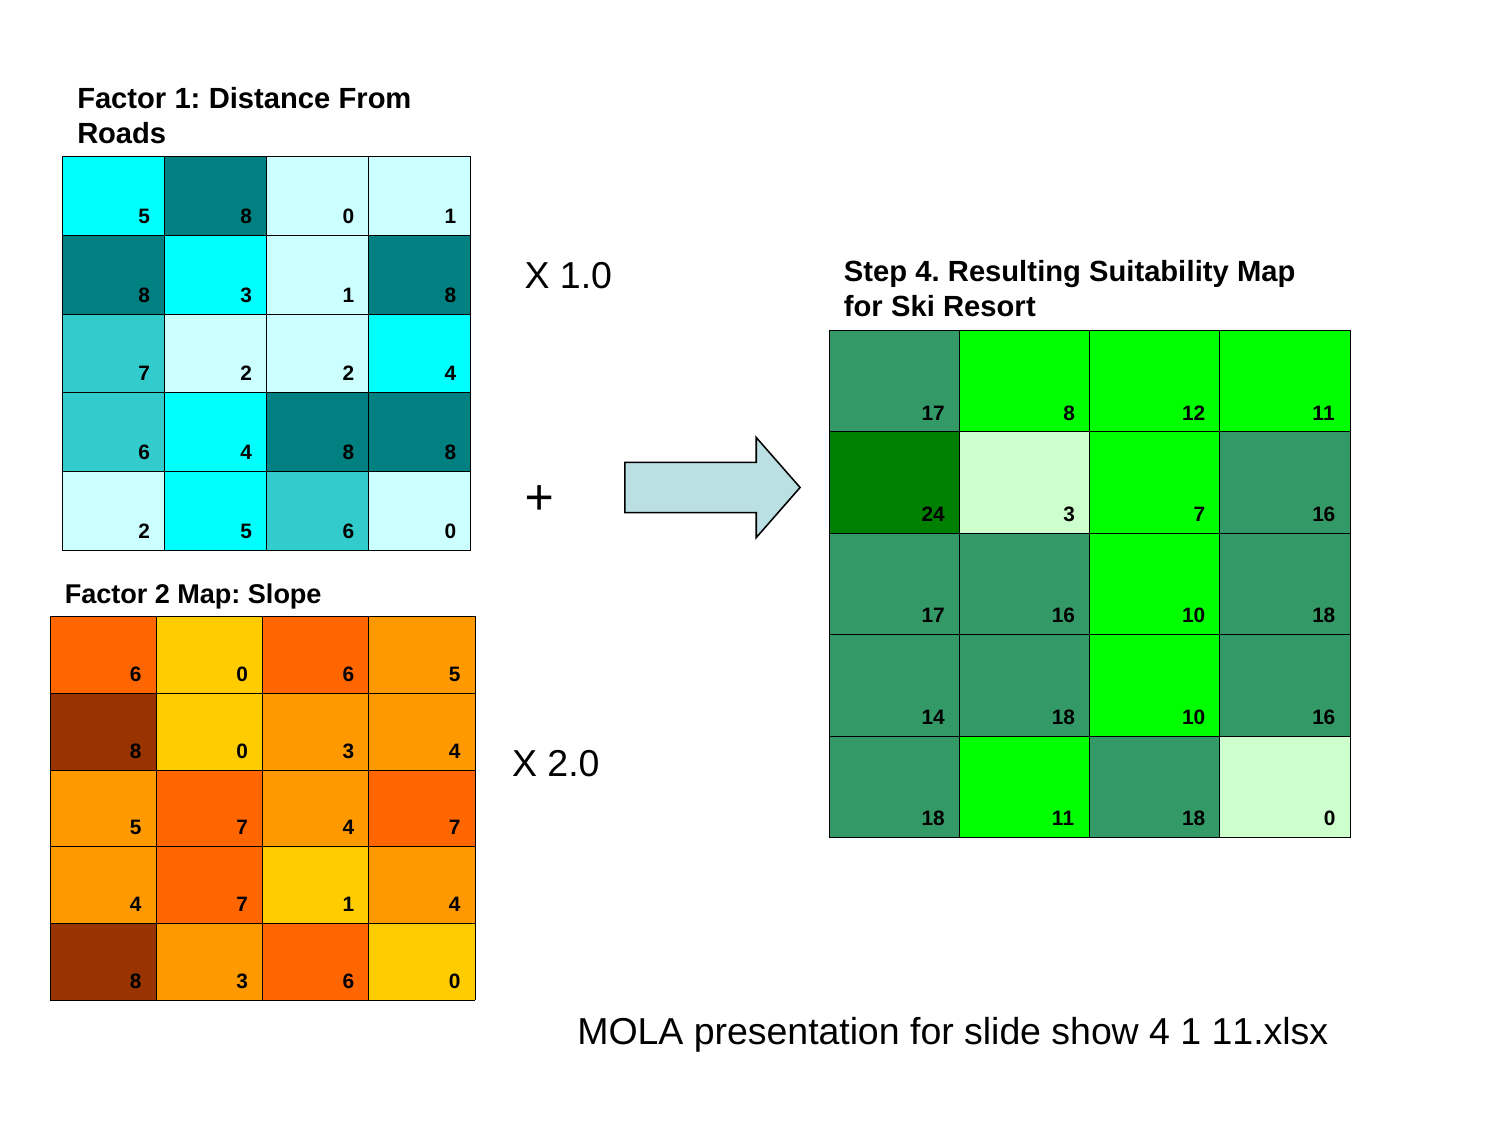

| Factor 1: Distance From Roads | | | |
| --- | --- | --- | --- |
| 5 | 8 | 0 | 1 |
| 8 | 3 | 1 | 8 |
| 7 | 2 | 2 | 4 |
| 6 | 4 | 8 | 8 |
| 2 | 5 | 6 | 0 |
| Step 4. Resulting Suitability Map for Ski Resort | | | |
| --- | --- | --- | --- |
| 17 | 8 | 12 | 11 |
| 24 | 3 | 7 | 16 |
| 17 | 16 | 10 | 18 |
| 14 | 18 | 10 | 16 |
| 18 | 11 | 18 | 0 |
X 1.0
+
| Factor 2 Map: Slope | | | |
| --- | --- | --- | --- |
| 6 | 0 | 6 | 5 |
| 8 | 0 | 3 | 4 |
| 5 | 7 | 4 | 7 |
| 4 | 7 | 1 | 4 |
| 8 | 3 | 6 | 0 |
X 2.0
MOLA presentation for slide show 4 1 11.xlsx